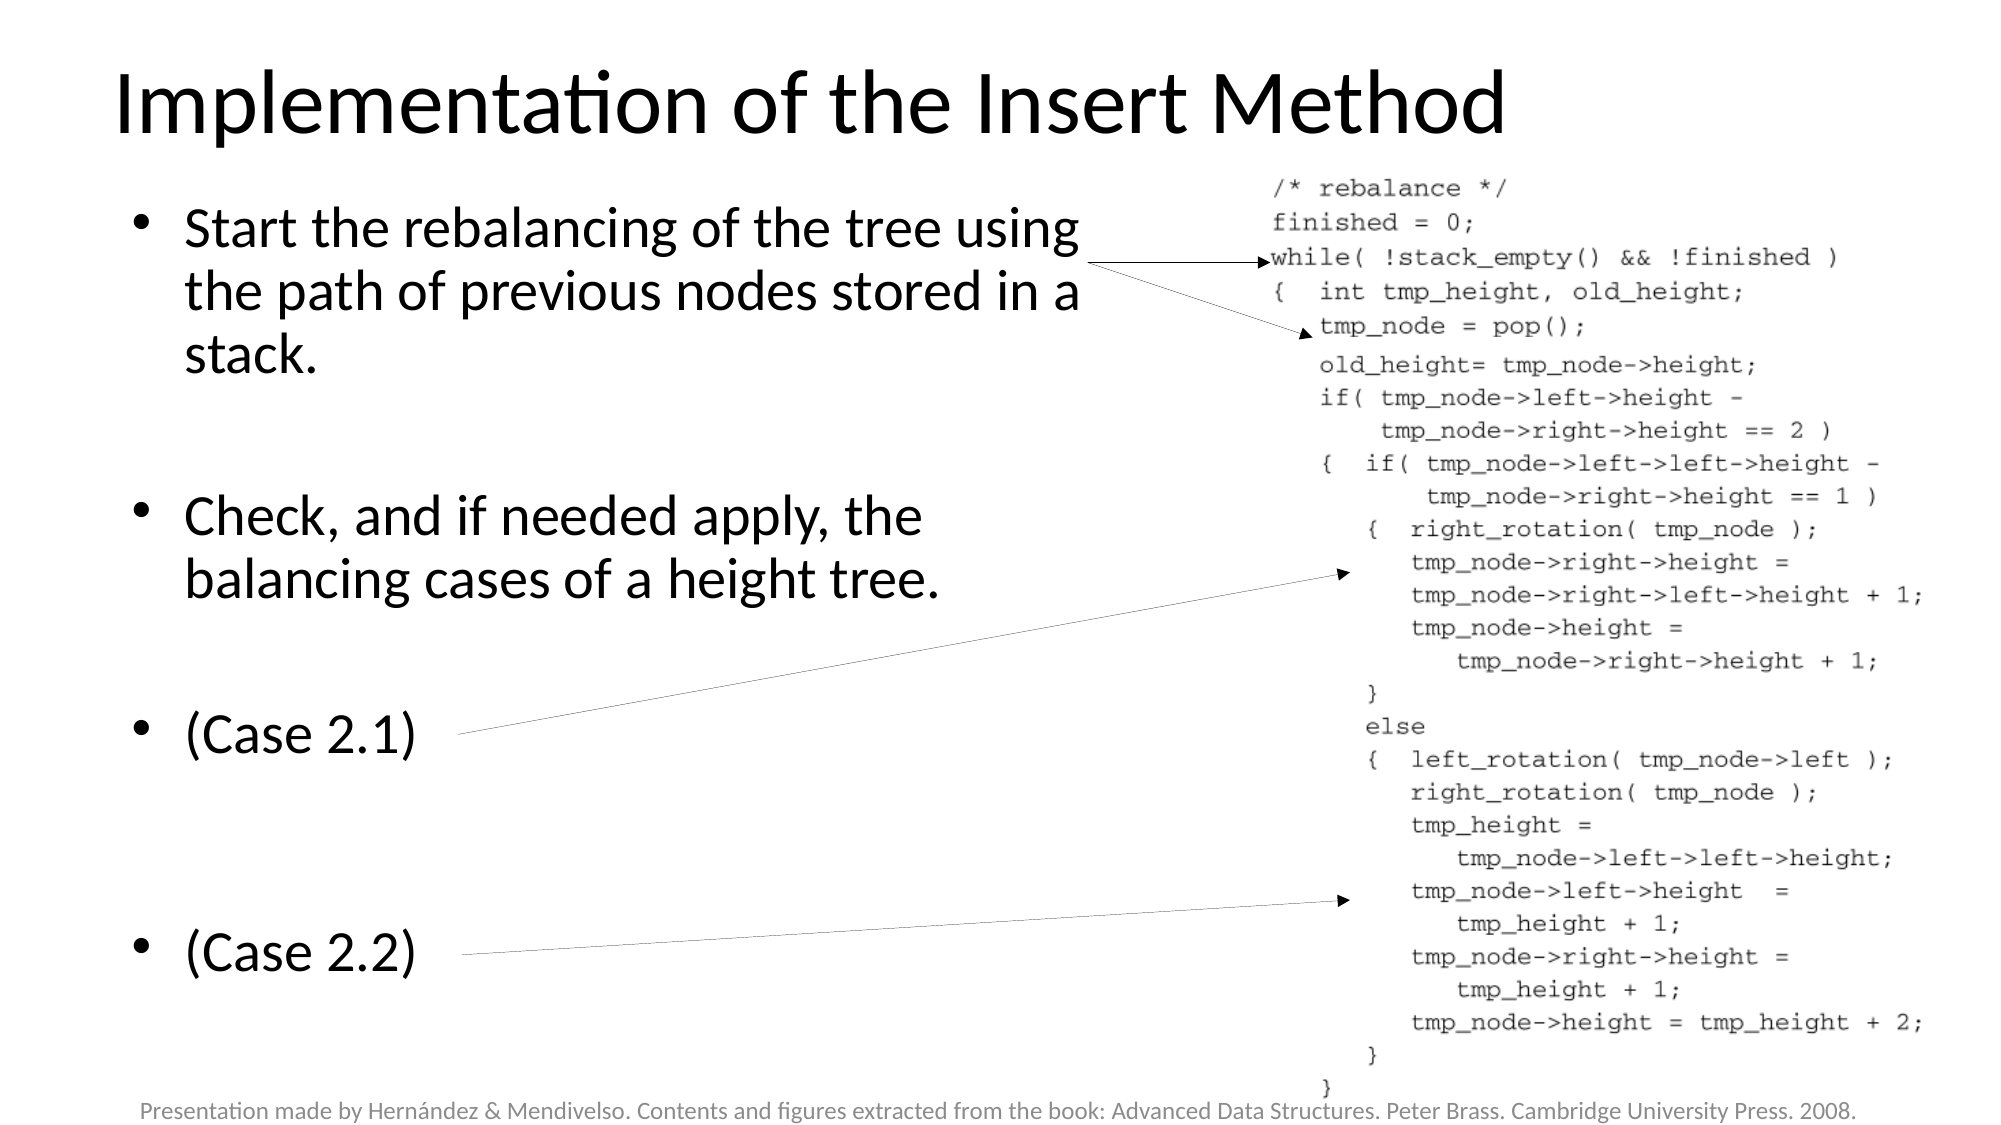

Implementation of the Insert Method
# Start the rebalancing of the tree using the path of previous nodes stored in a stack.
Check, and if needed apply, the balancing cases of a height tree.
(Case 2.1)
(Case 2.2)
33
Presentation made by Hernández & Mendivelso. Contents and figures extracted from the book: Advanced Data Structures. Peter Brass. Cambridge University Press. 2008.